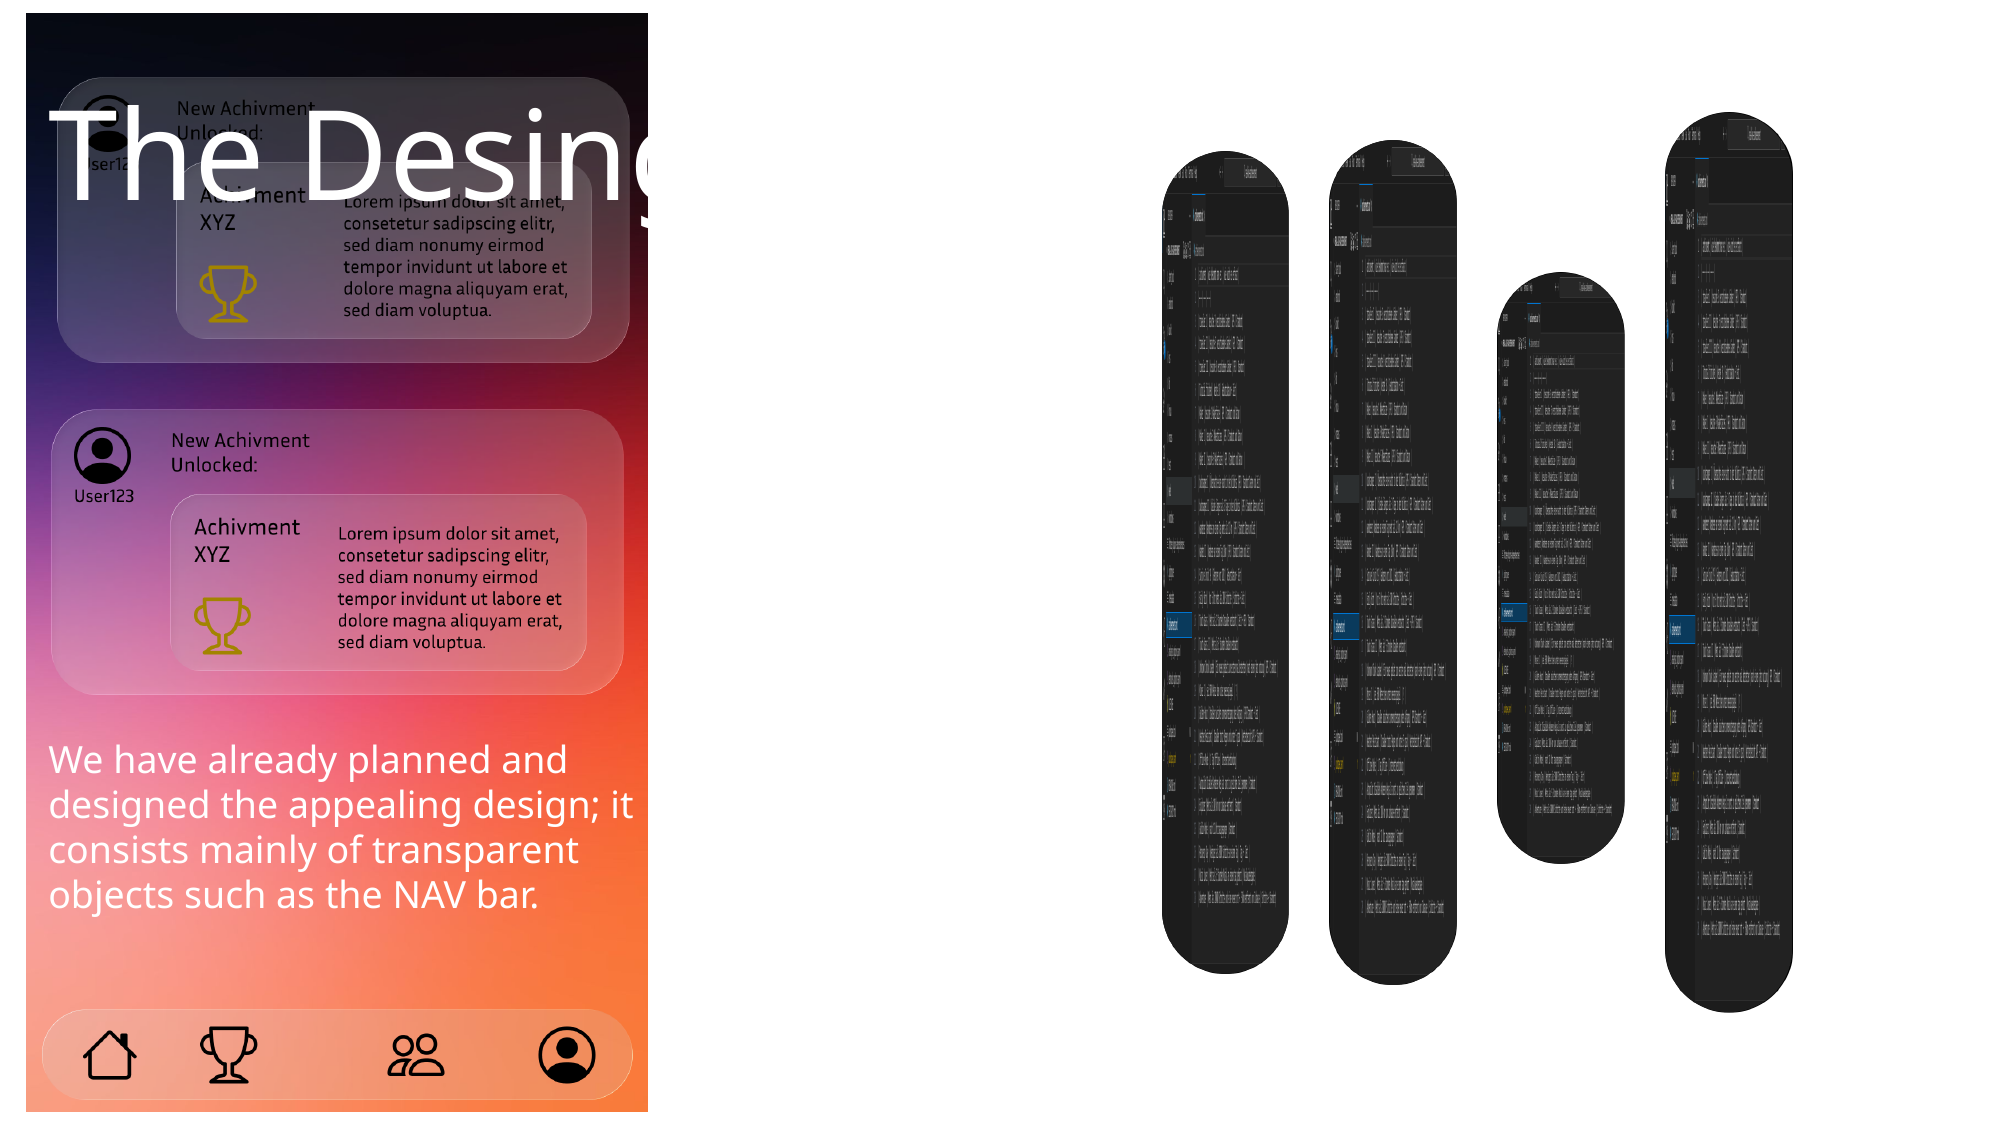

The Desing:
We have already planned and designed the appealing design; it consists mainly of transparent objects such as the NAV bar.